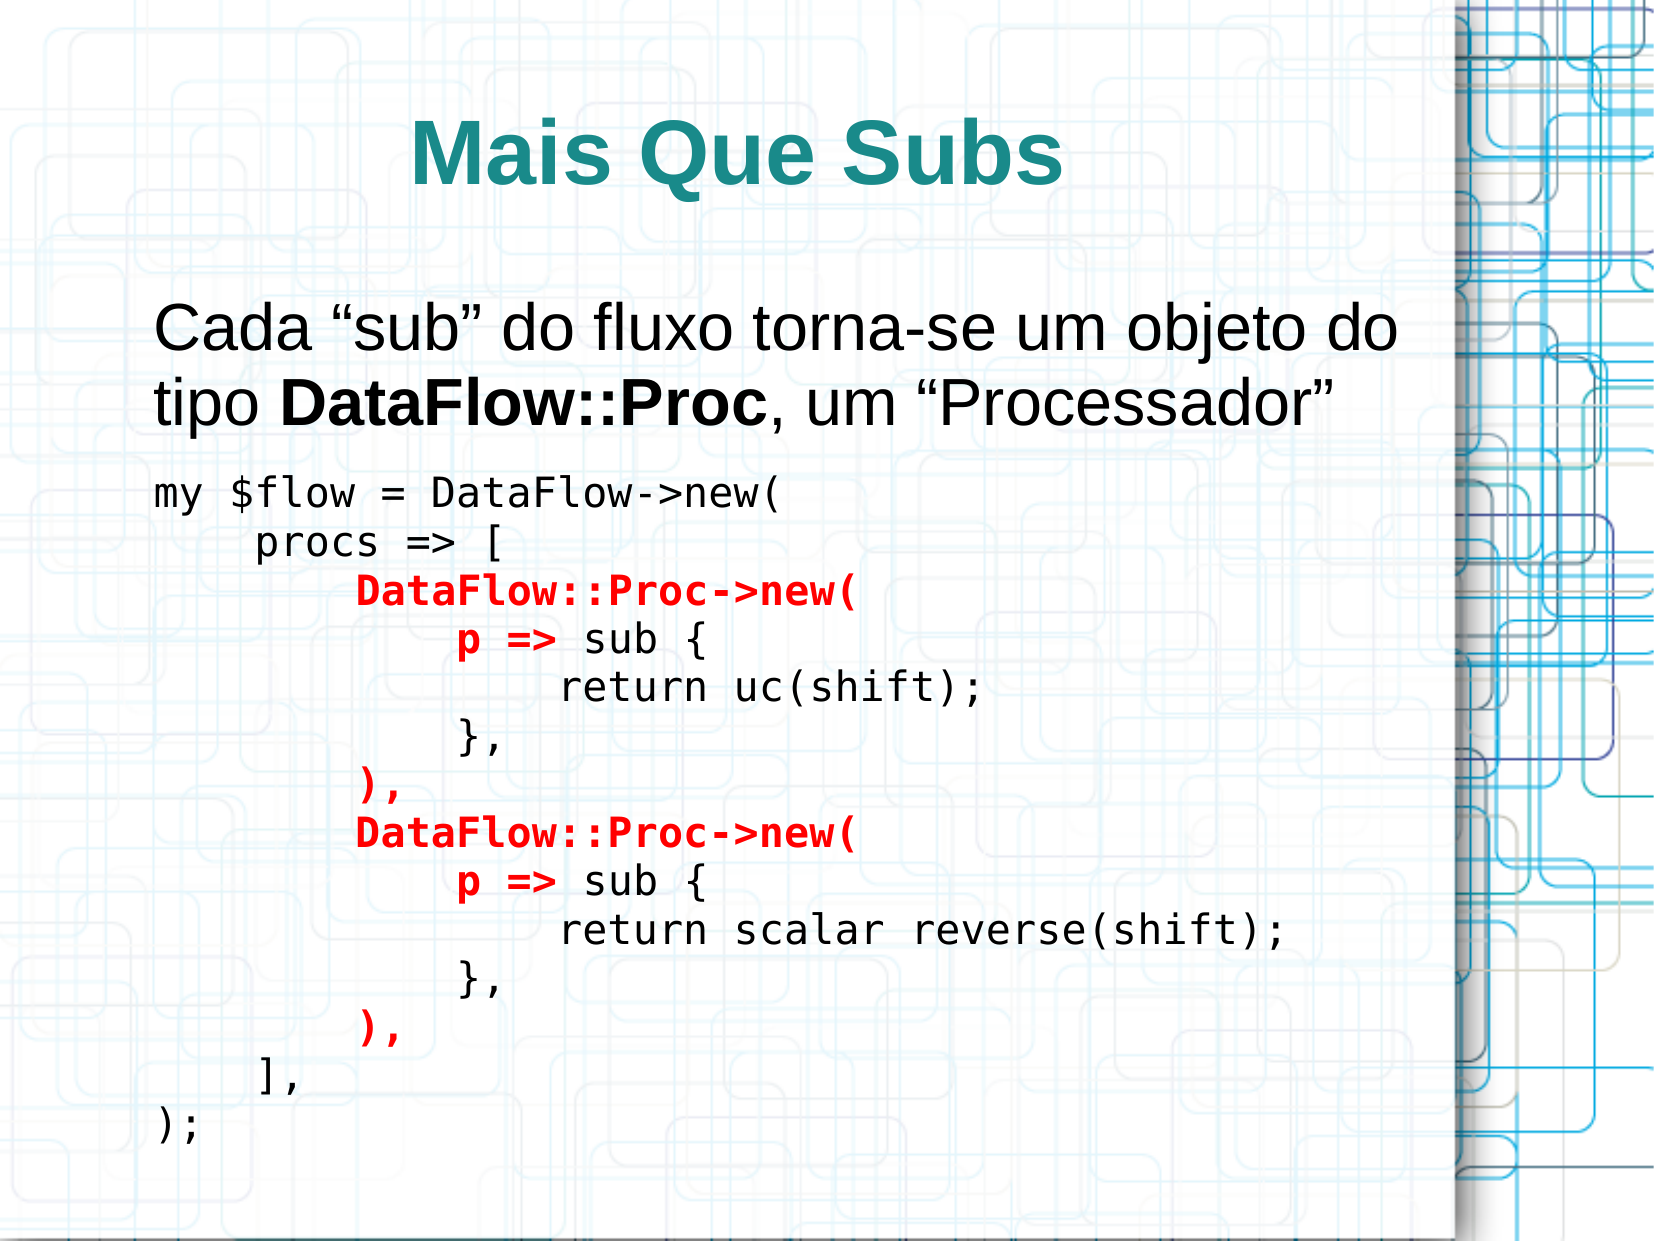

# Mais Que Subs
Cada “sub” do fluxo torna-se um objeto do tipo DataFlow::Proc, um “Processador”
my $flow = DataFlow->new(
 procs => [
 DataFlow::Proc->new(
 p => sub {
 return uc(shift);
 },
 ),
 DataFlow::Proc->new(
 p => sub {
 return scalar reverse(shift);
 },
 ),
 ],
);